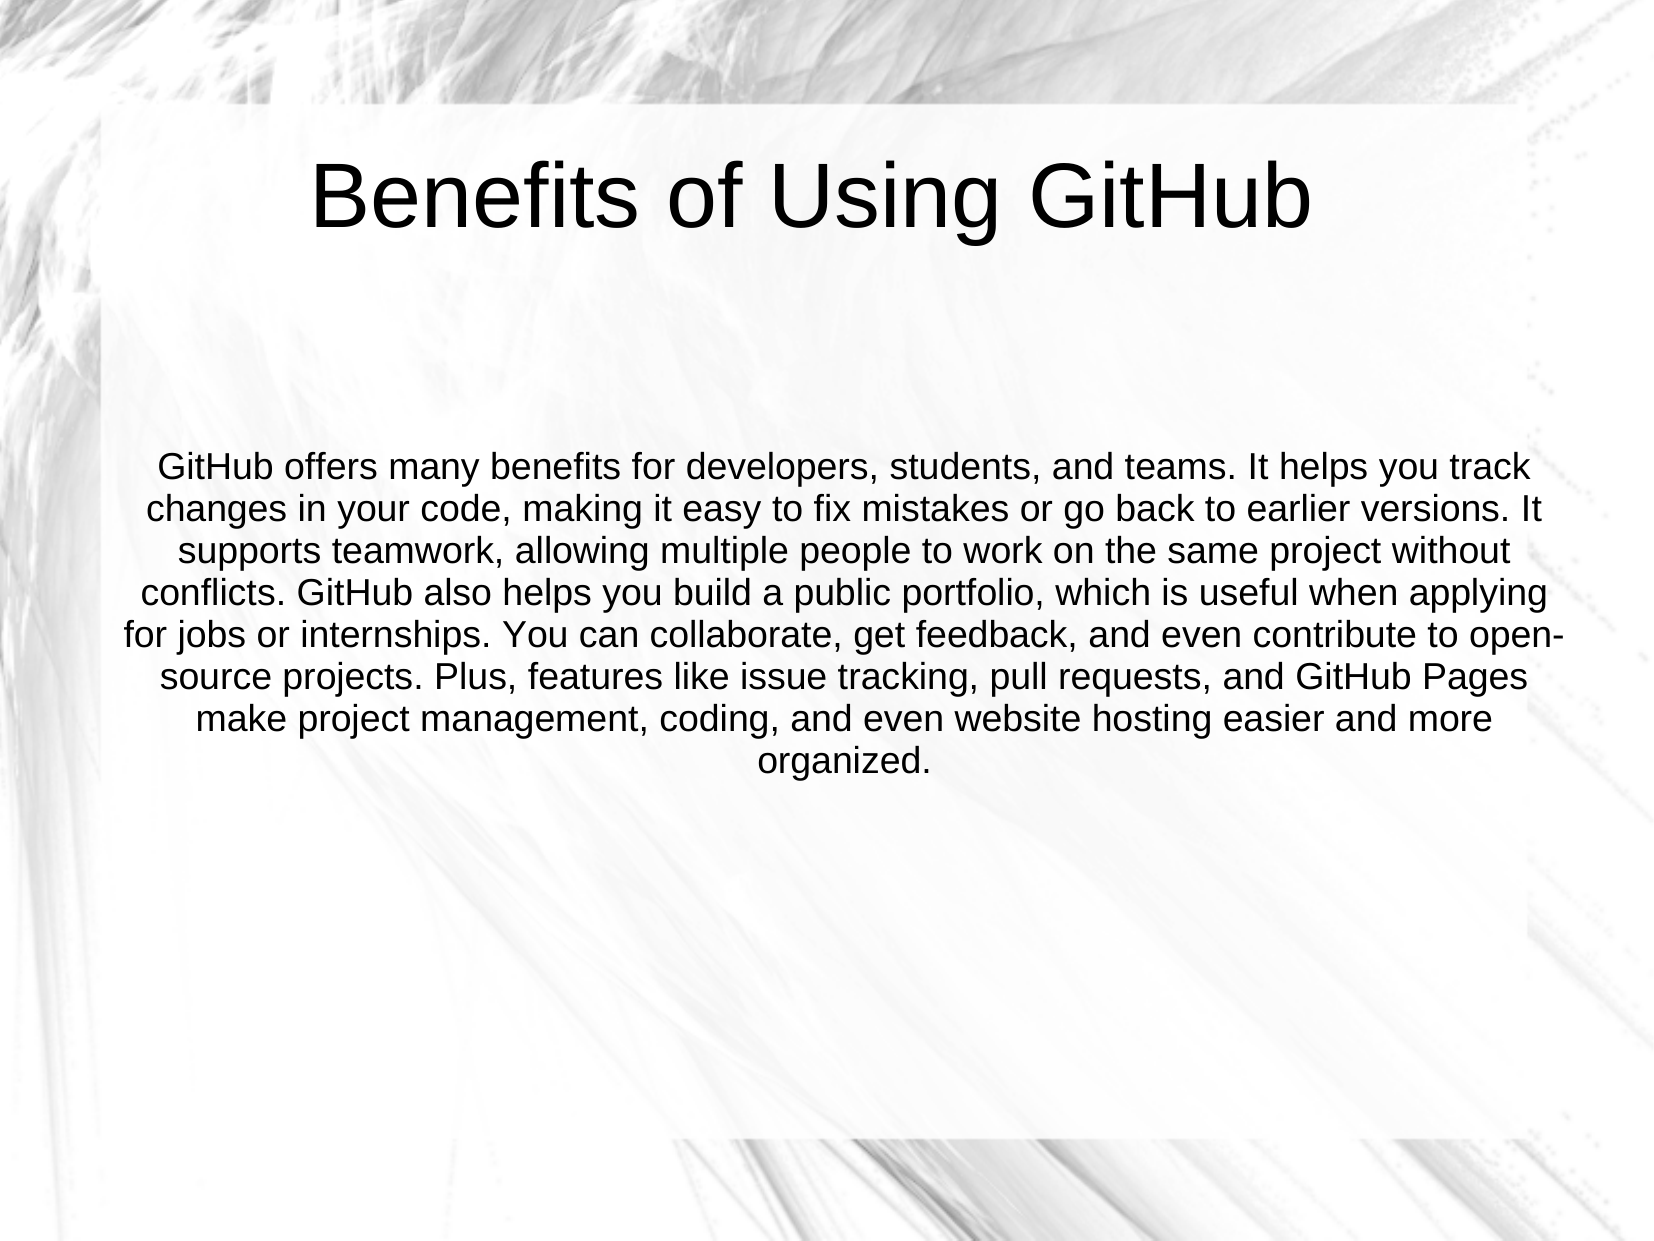

# Benefits of Using GitHub
GitHub offers many benefits for developers, students, and teams. It helps you track changes in your code, making it easy to fix mistakes or go back to earlier versions. It supports teamwork, allowing multiple people to work on the same project without conflicts. GitHub also helps you build a public portfolio, which is useful when applying for jobs or internships. You can collaborate, get feedback, and even contribute to open-source projects. Plus, features like issue tracking, pull requests, and GitHub Pages make project management, coding, and even website hosting easier and more organized.